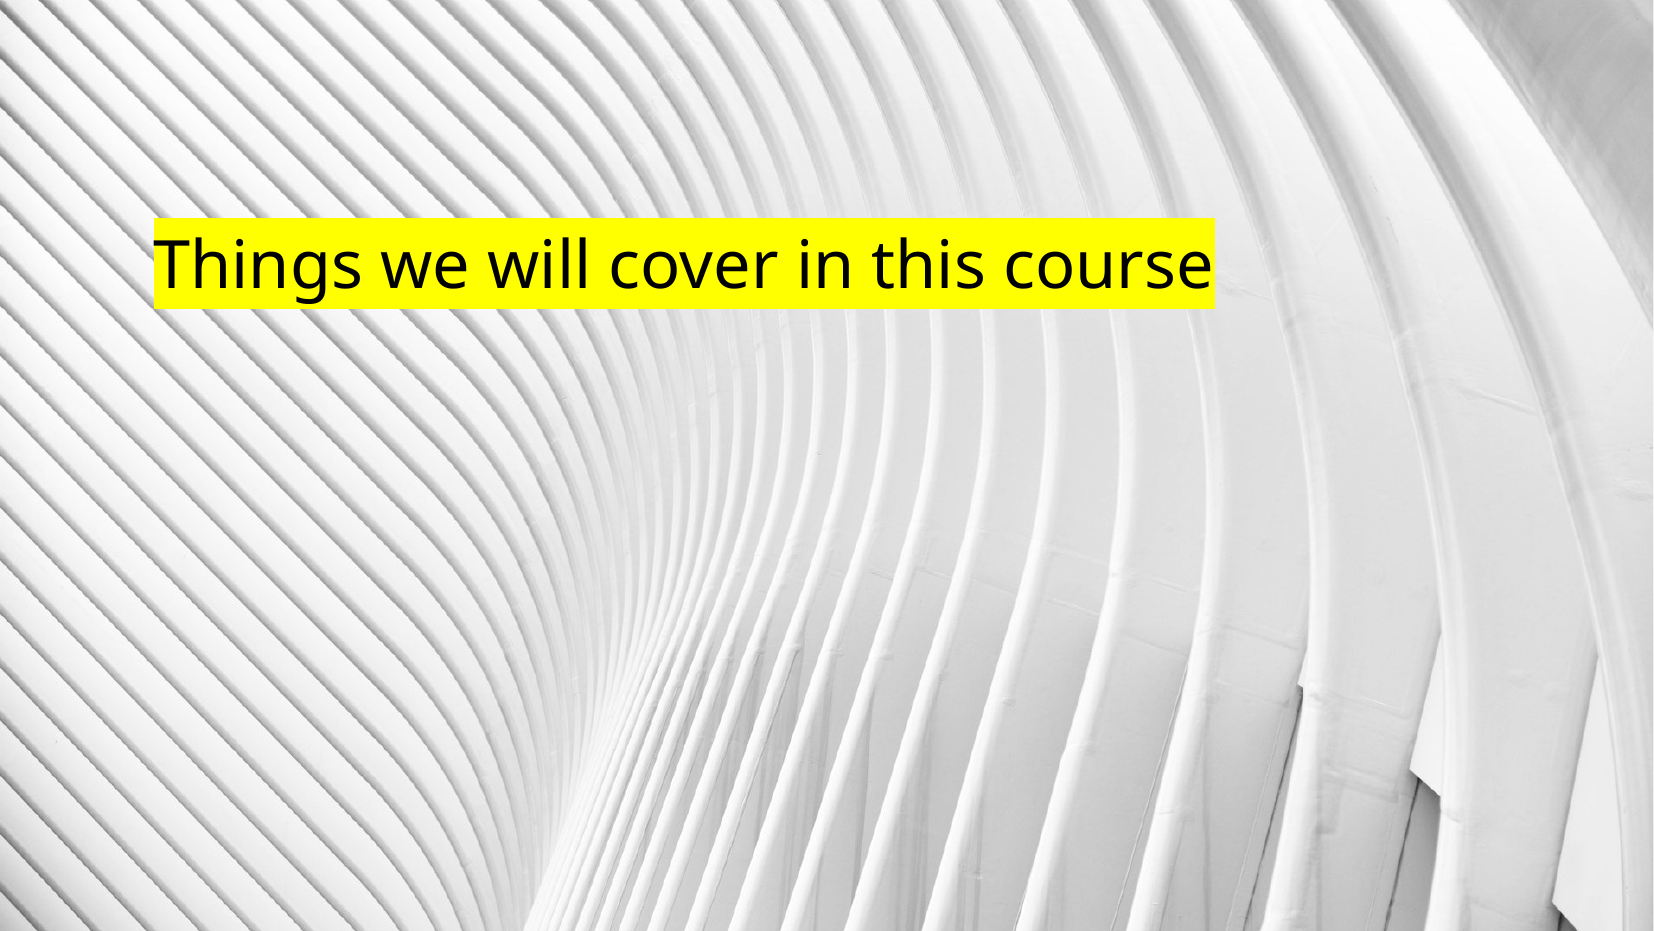

#
Things we will cover in this course